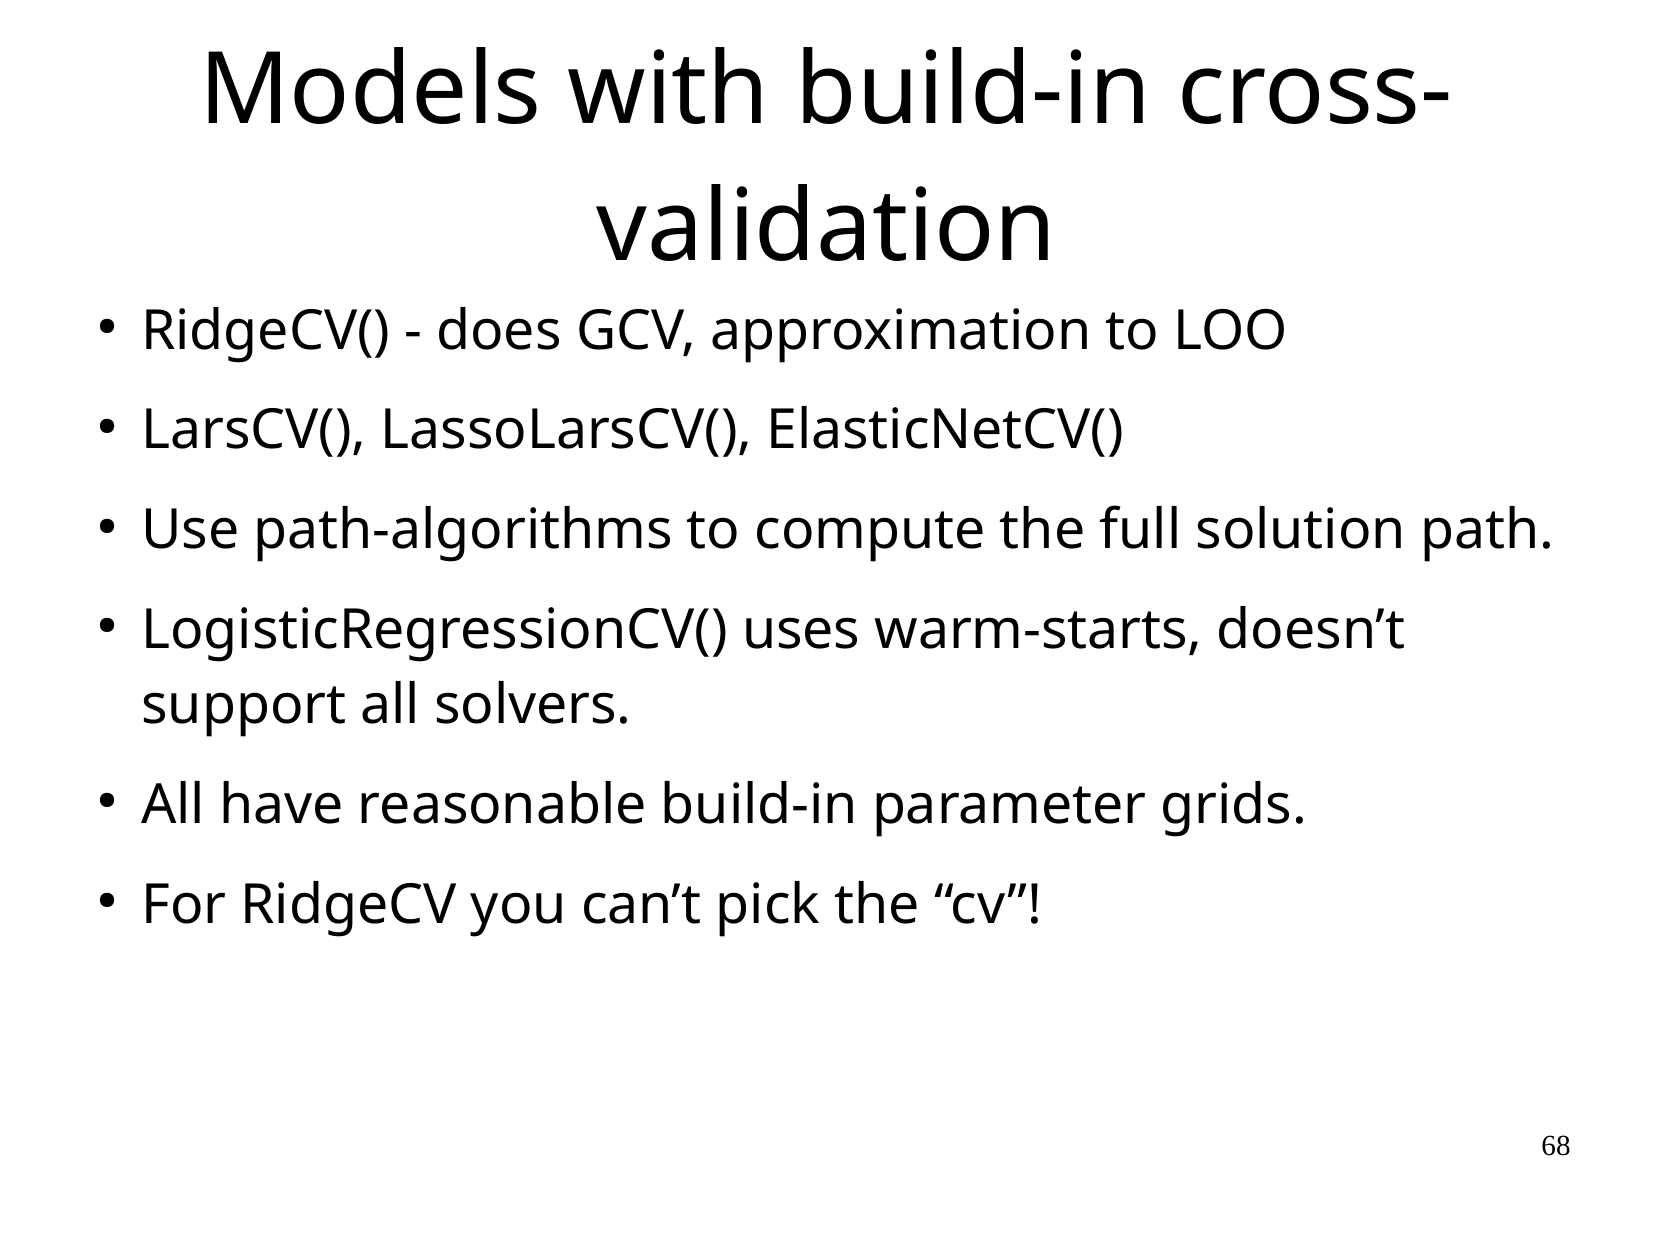

# Models with build-in cross-validation
RidgeCV() - does GCV, approximation to LOO
LarsCV(), LassoLarsCV(), ElasticNetCV()
Use path-algorithms to compute the full solution path.
LogisticRegressionCV() uses warm-starts, doesn’t support all solvers.
All have reasonable build-in parameter grids.
For RidgeCV you can’t pick the “cv”!
68